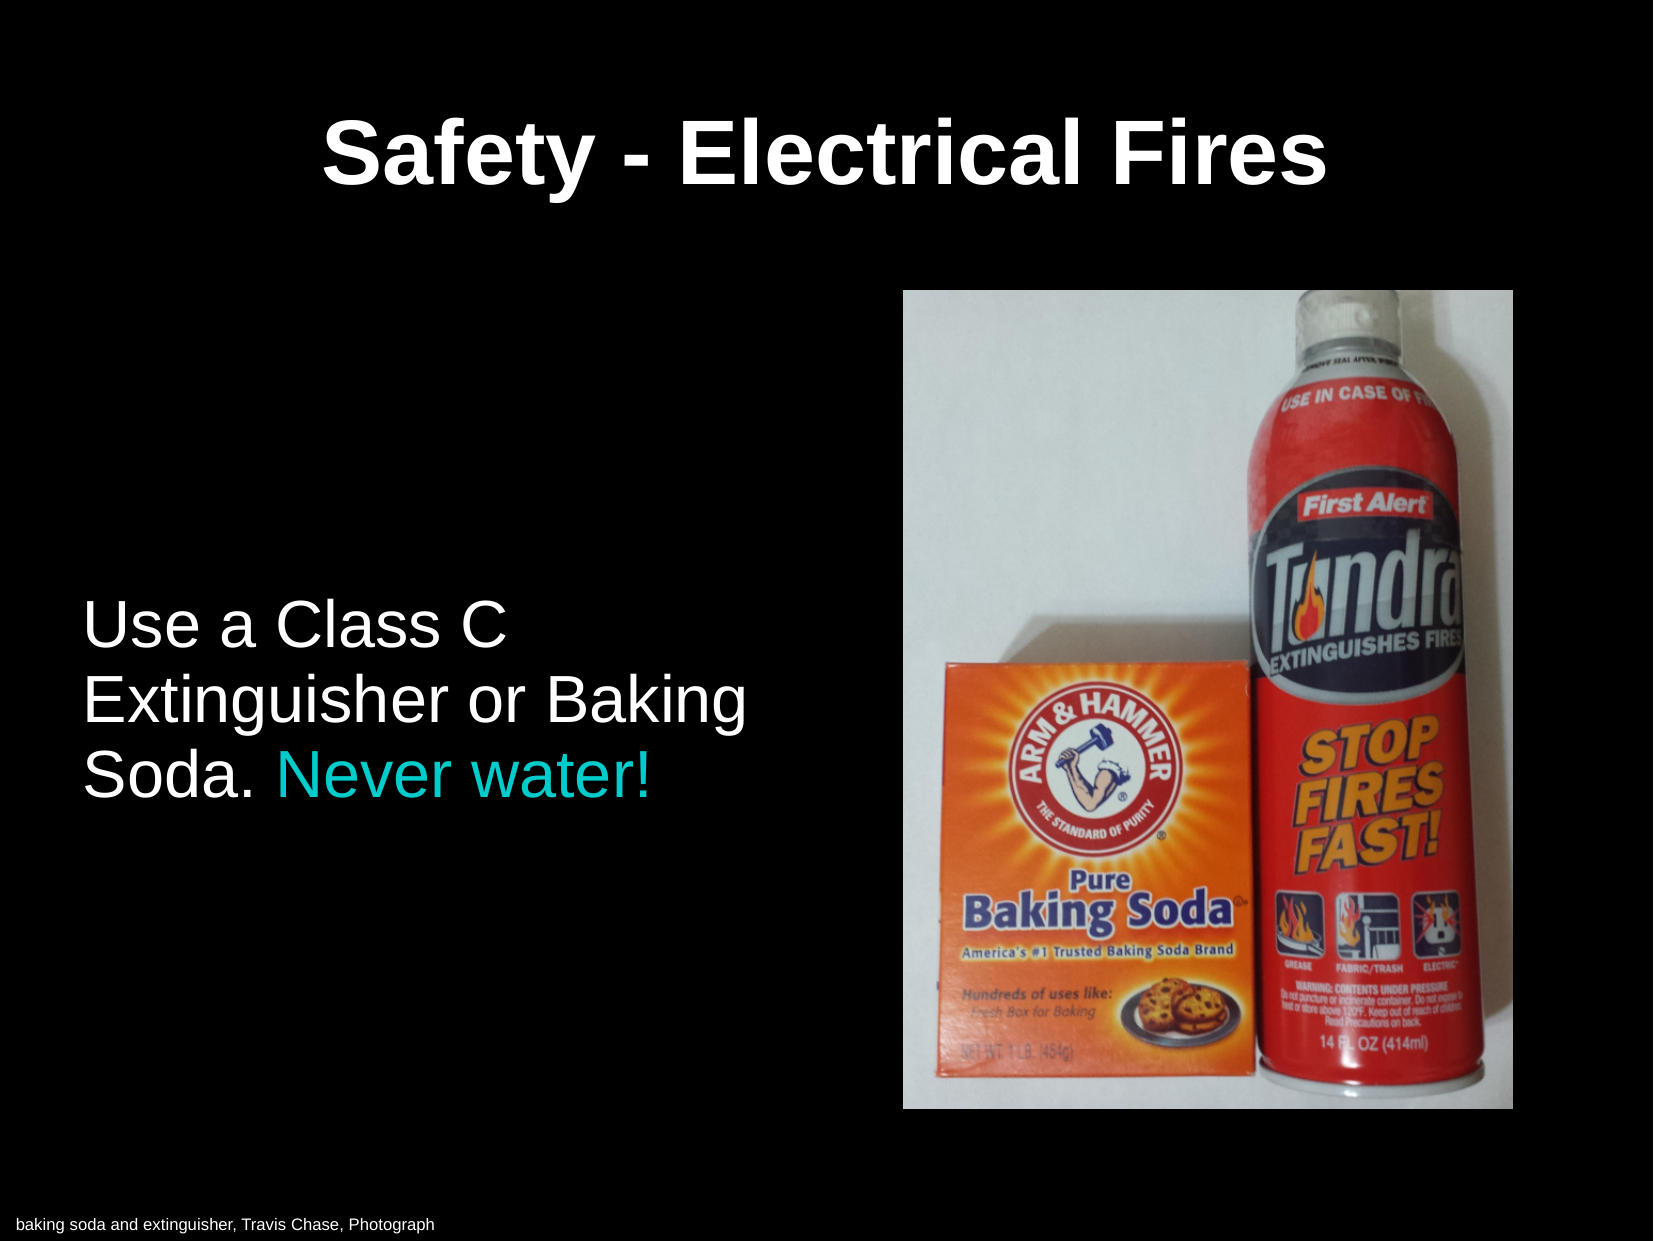

# Safety - Electrical Fires
Use a Class C Extinguisher or Baking Soda. Never water!
baking soda and extinguisher, Travis Chase, Photograph